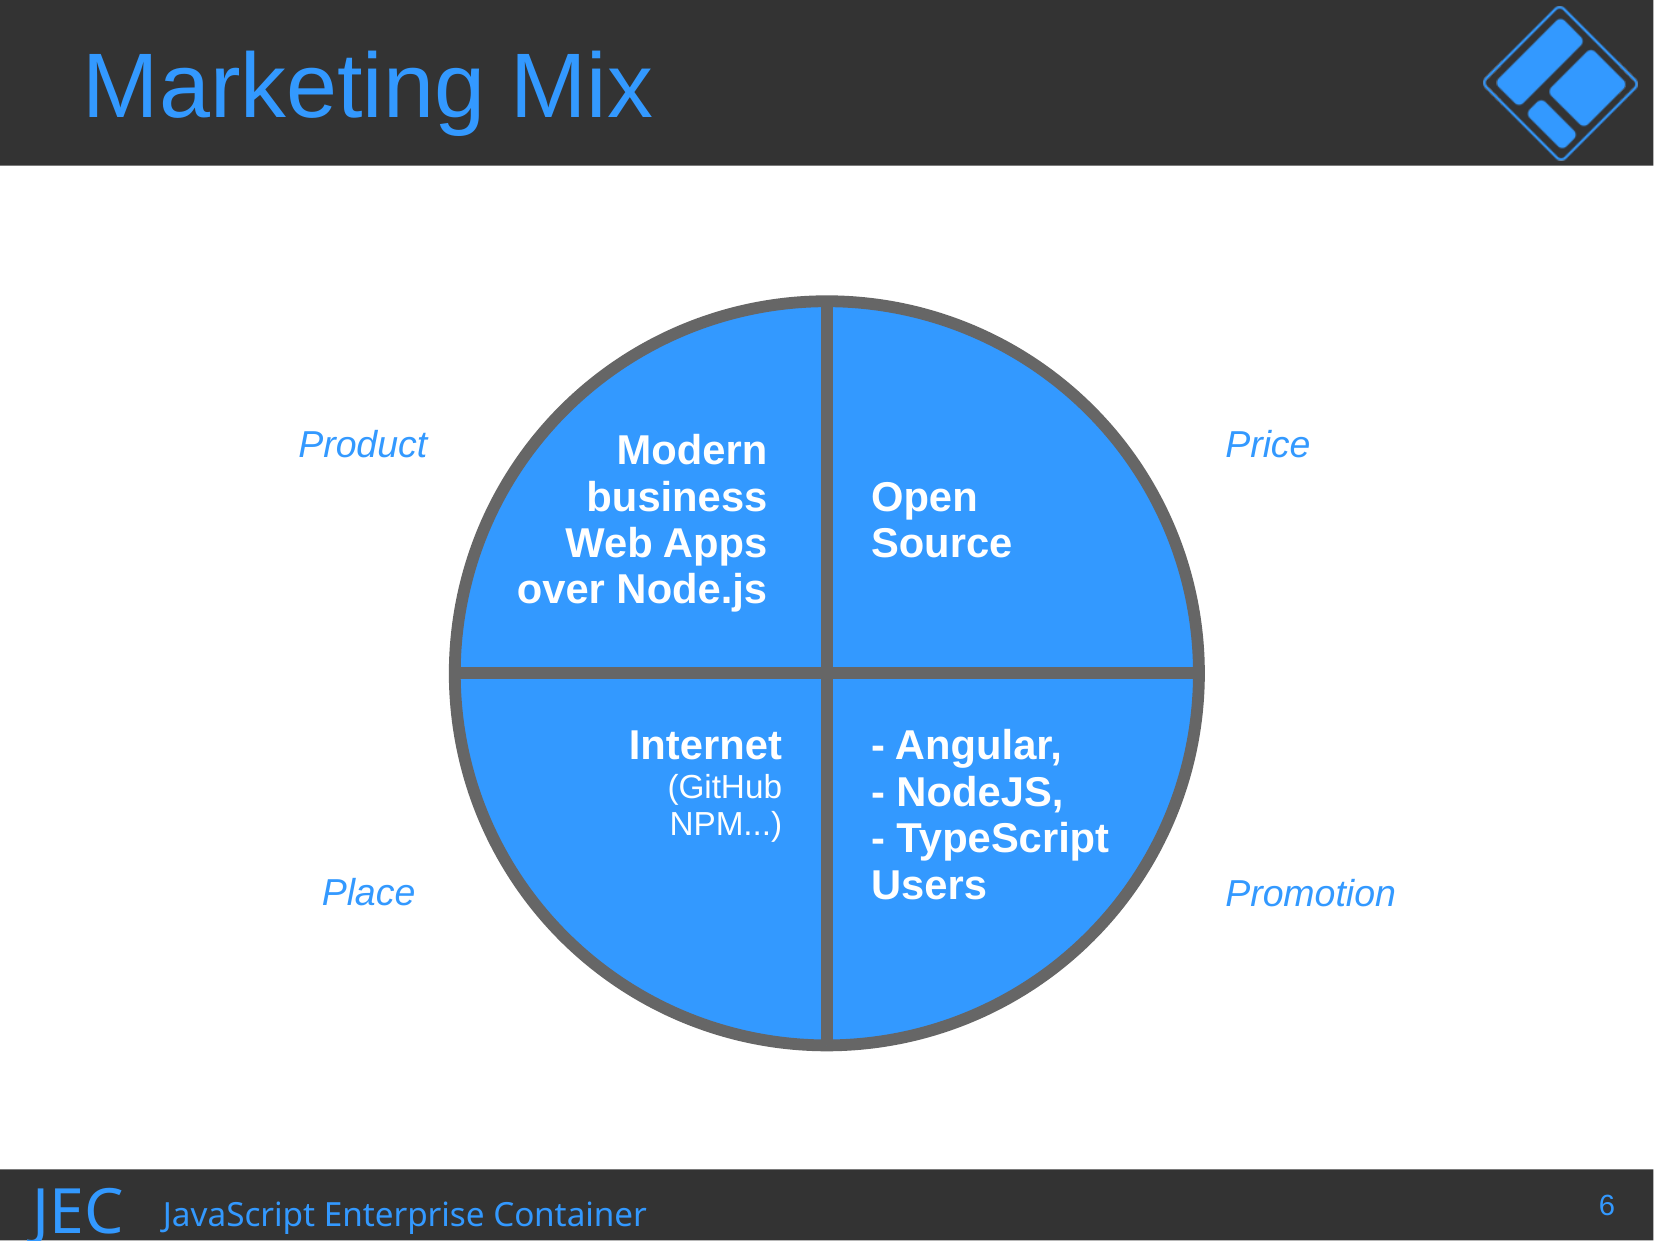

# Marketing Mix
Product
Price
Modern
business
Web Apps over Node.js
Open
Source
- Angular,
- NodeJS,
- TypeScript
Users
Internet
(GitHub
NPM...)
Place
Promotion
JEC
6
JavaScript Enterprise Container